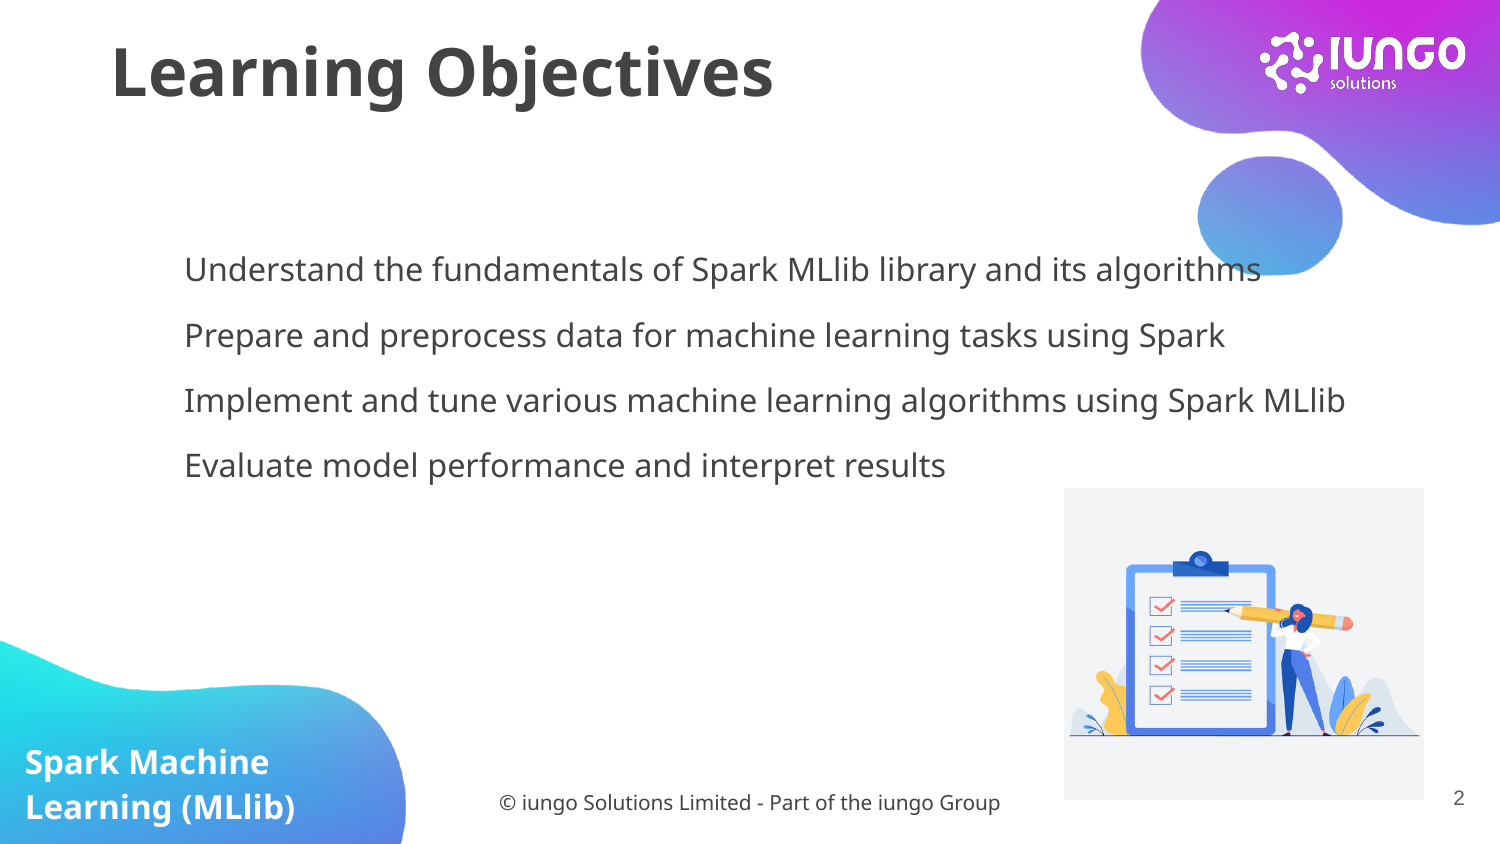

# Learning Objectives
Understand the fundamentals of Spark MLlib library and its algorithms
Prepare and preprocess data for machine learning tasks using Spark
Implement and tune various machine learning algorithms using Spark MLlib
Evaluate model performance and interpret results
Spark Machine Learning (MLlib)